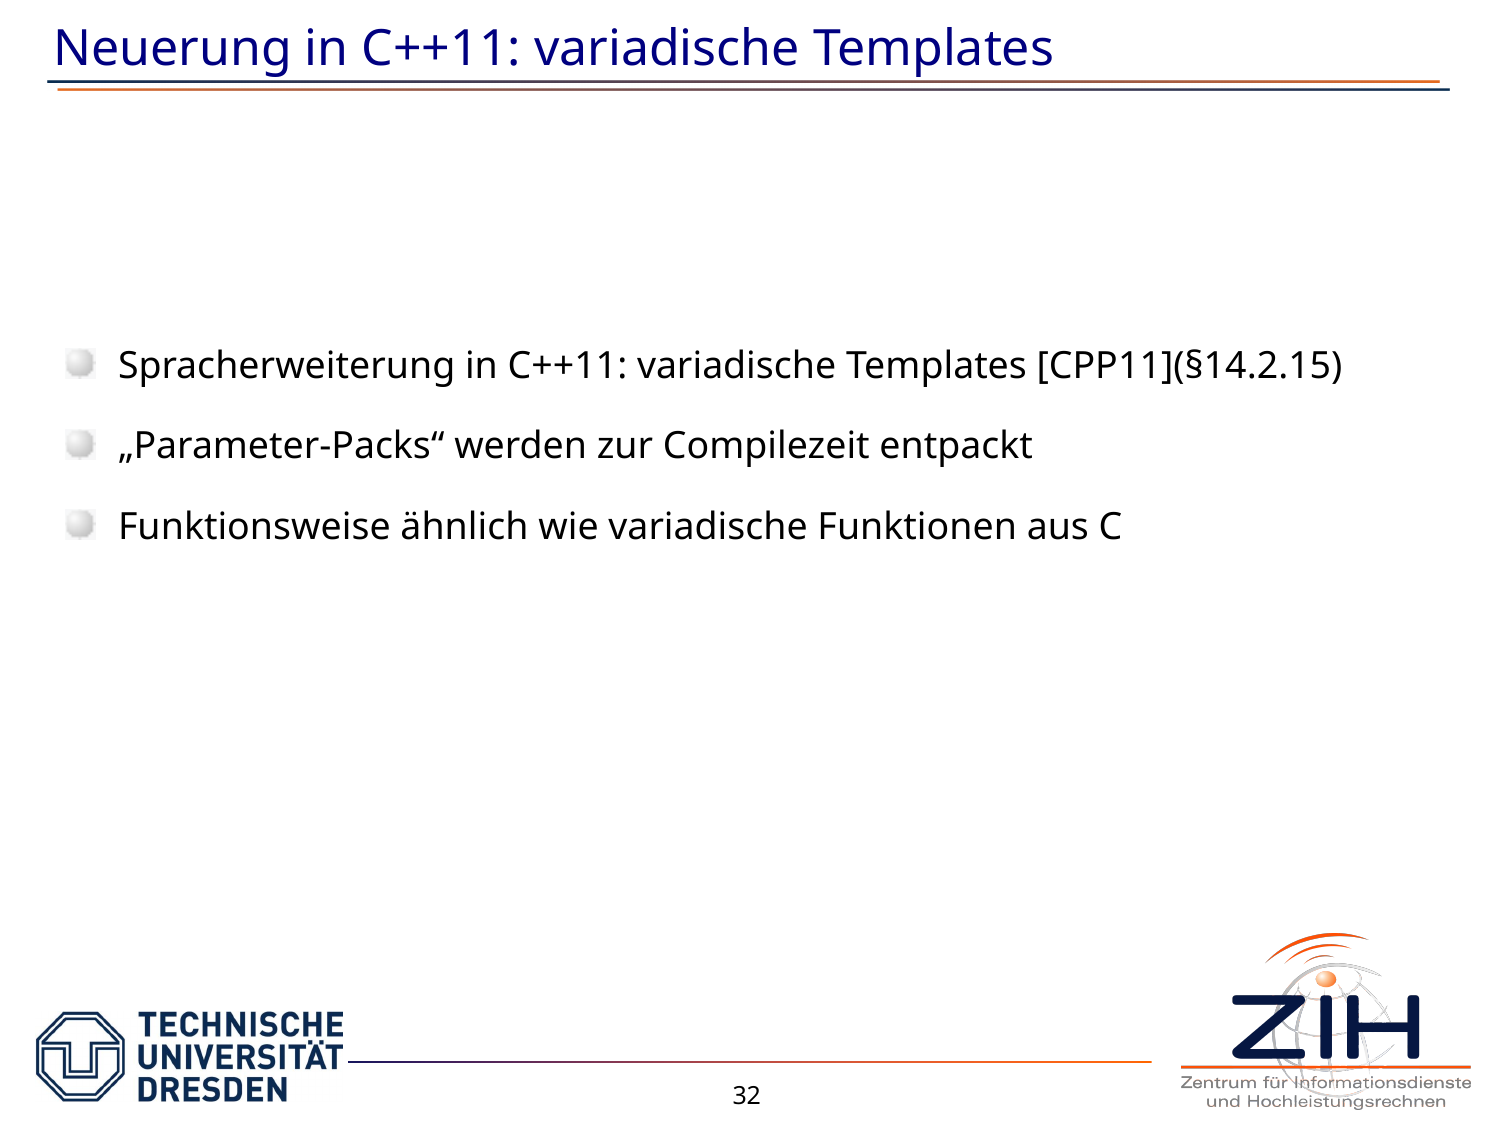

# Neuerung in C++11: variadische Templates
Spracherweiterung in C++11: variadische Templates [CPP11](§14.2.15)
„Parameter-Packs“ werden zur Compilezeit entpackt
Funktionsweise ähnlich wie variadische Funktionen aus C
32